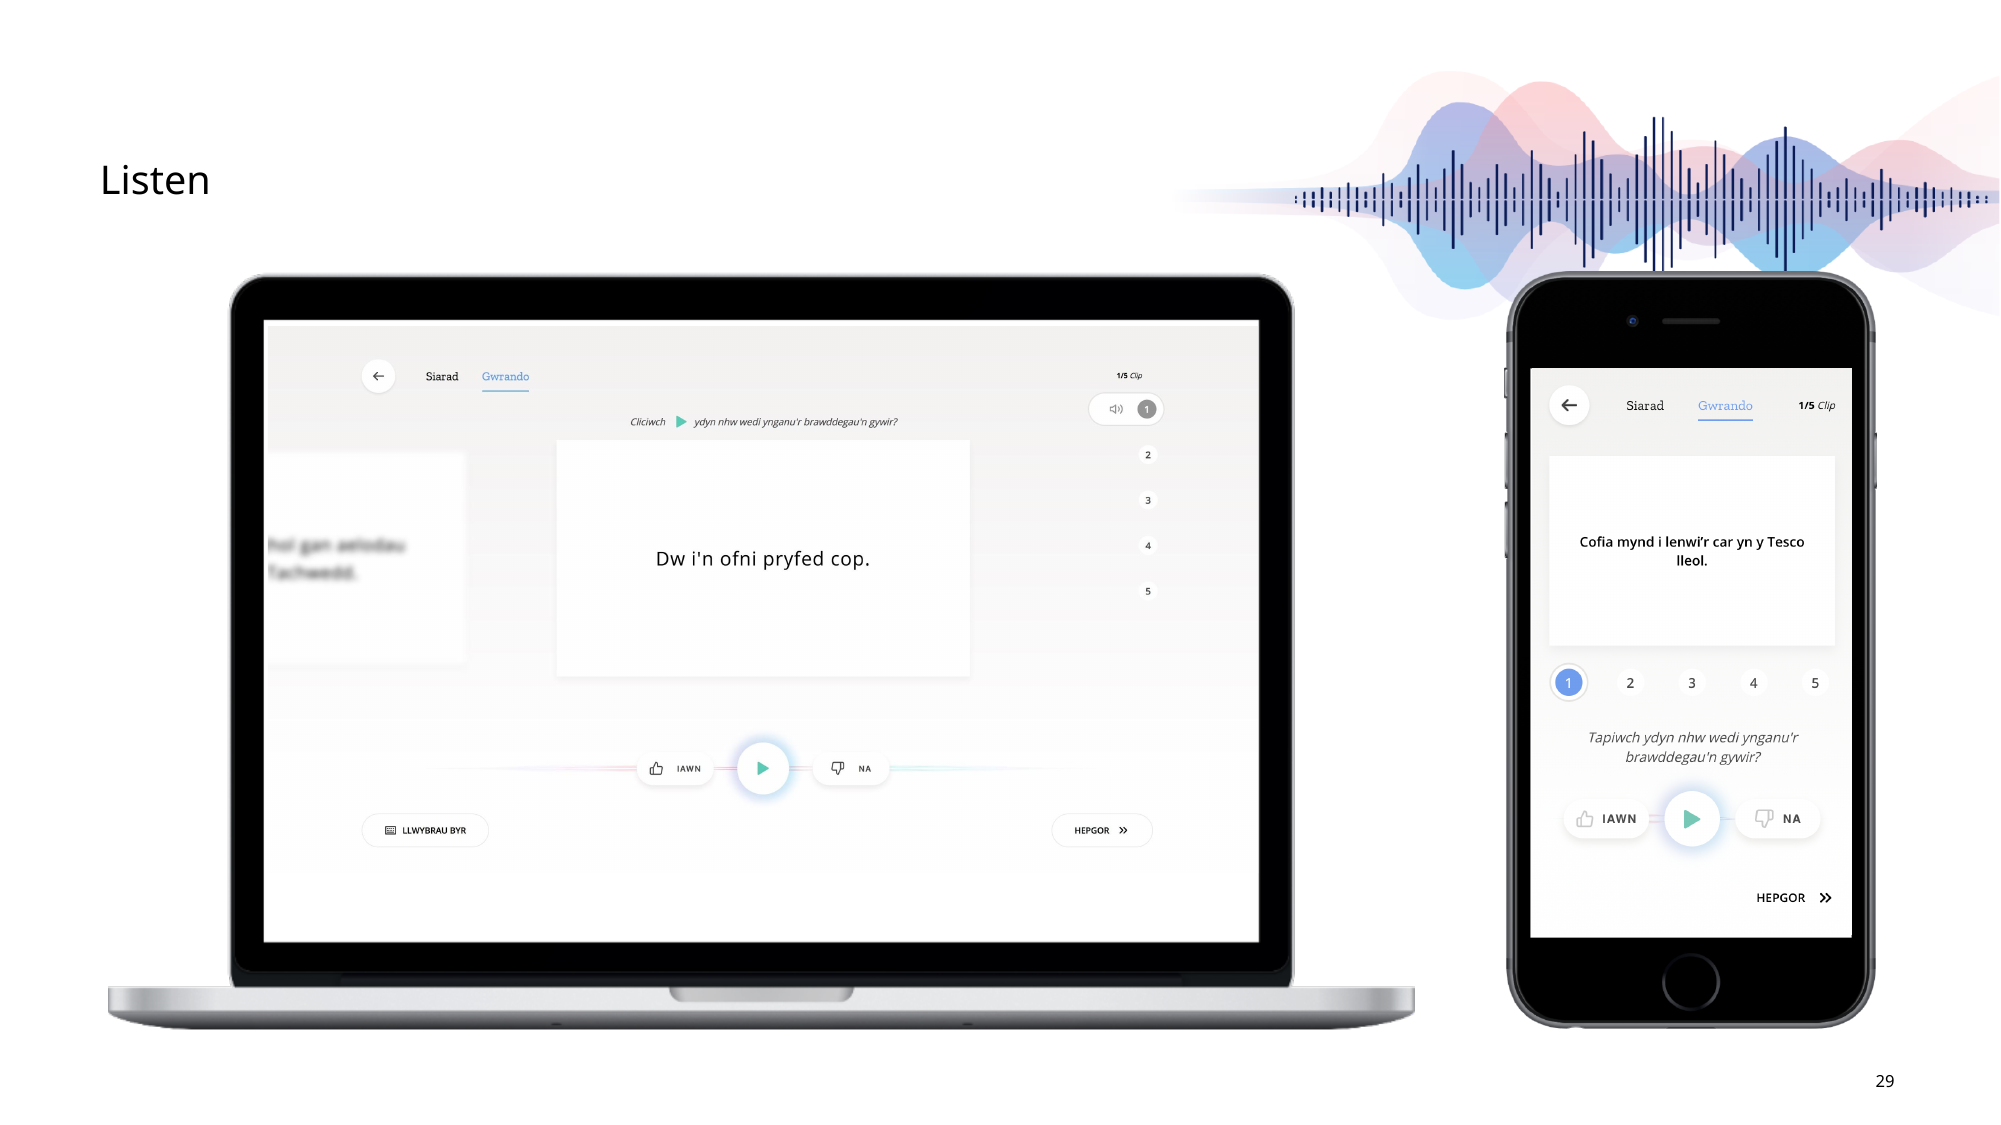

voice.mozilla.org - How it Works
# Listen